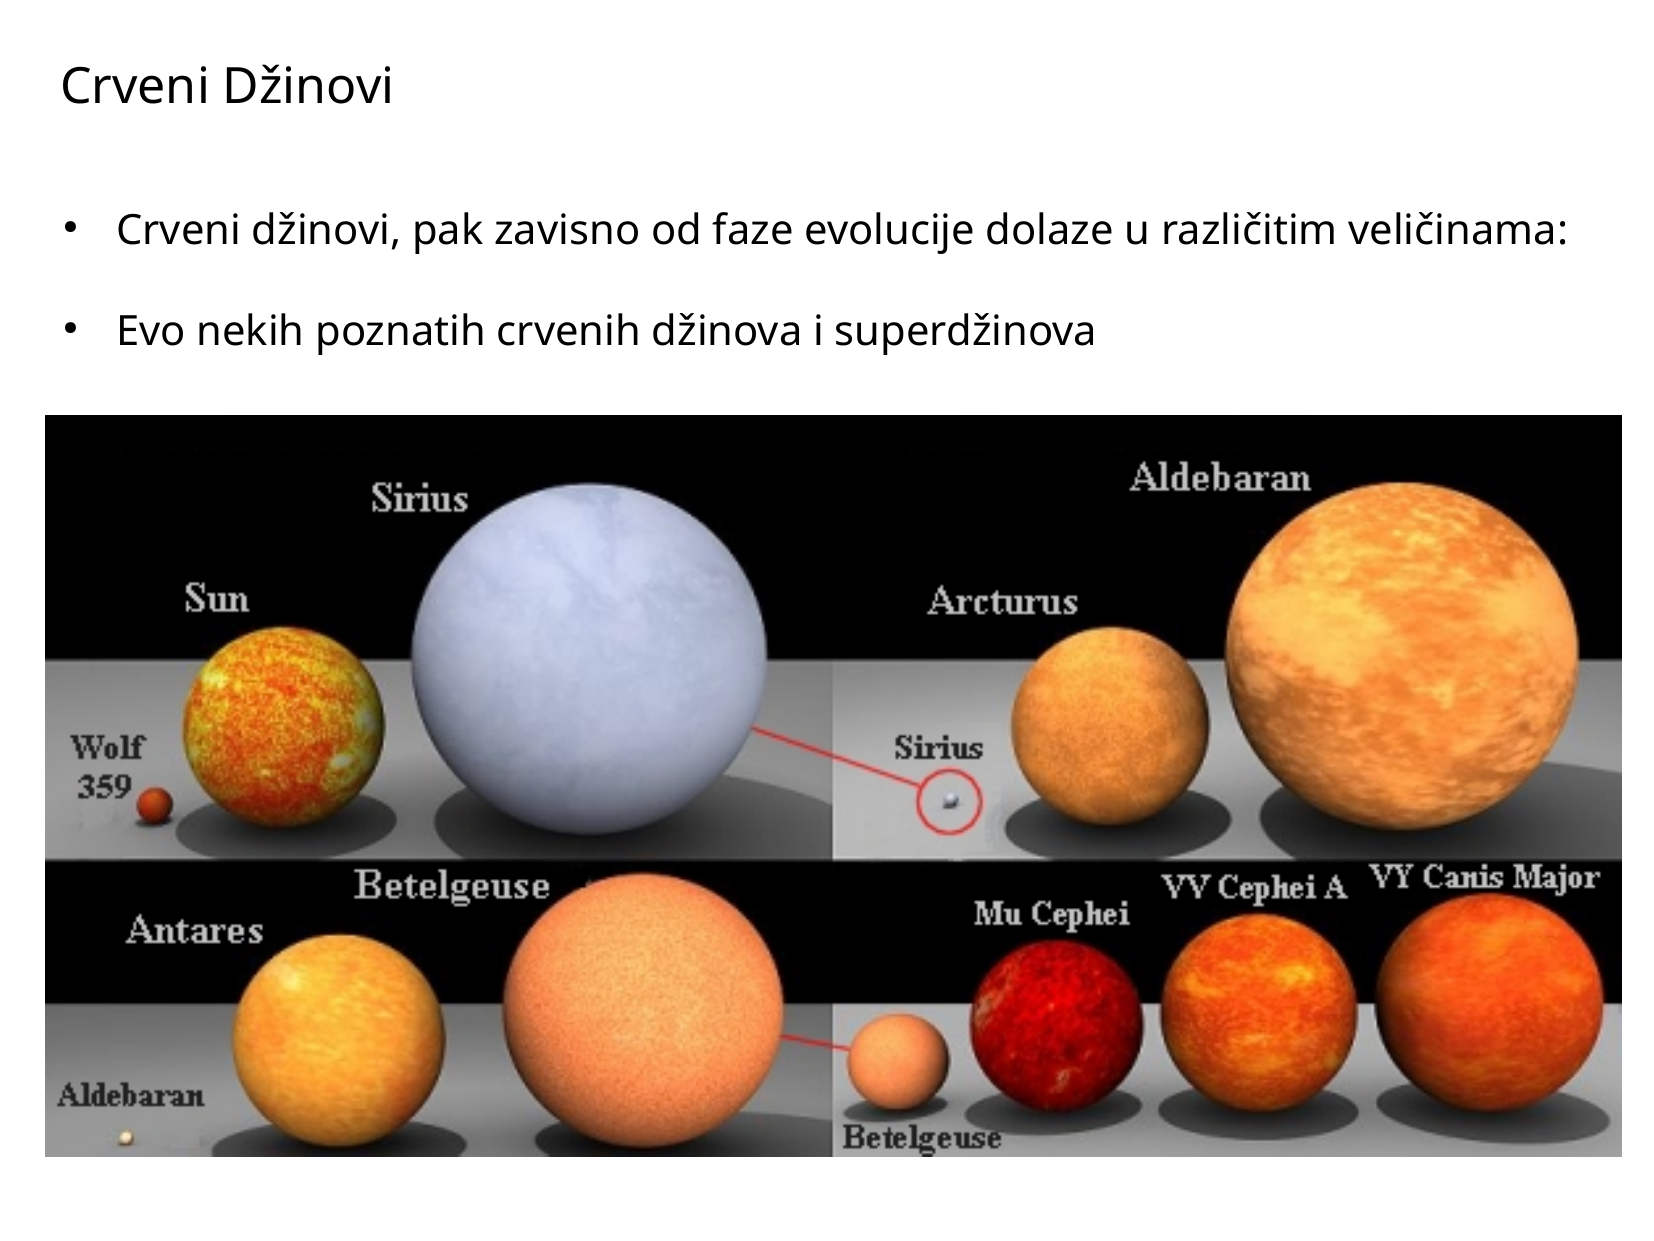

# Crveni Džinovi
Crveni džinovi, pak zavisno od faze evolucije dolaze u različitim veličinama:
Evo nekih poznatih crvenih džinova i superdžinova